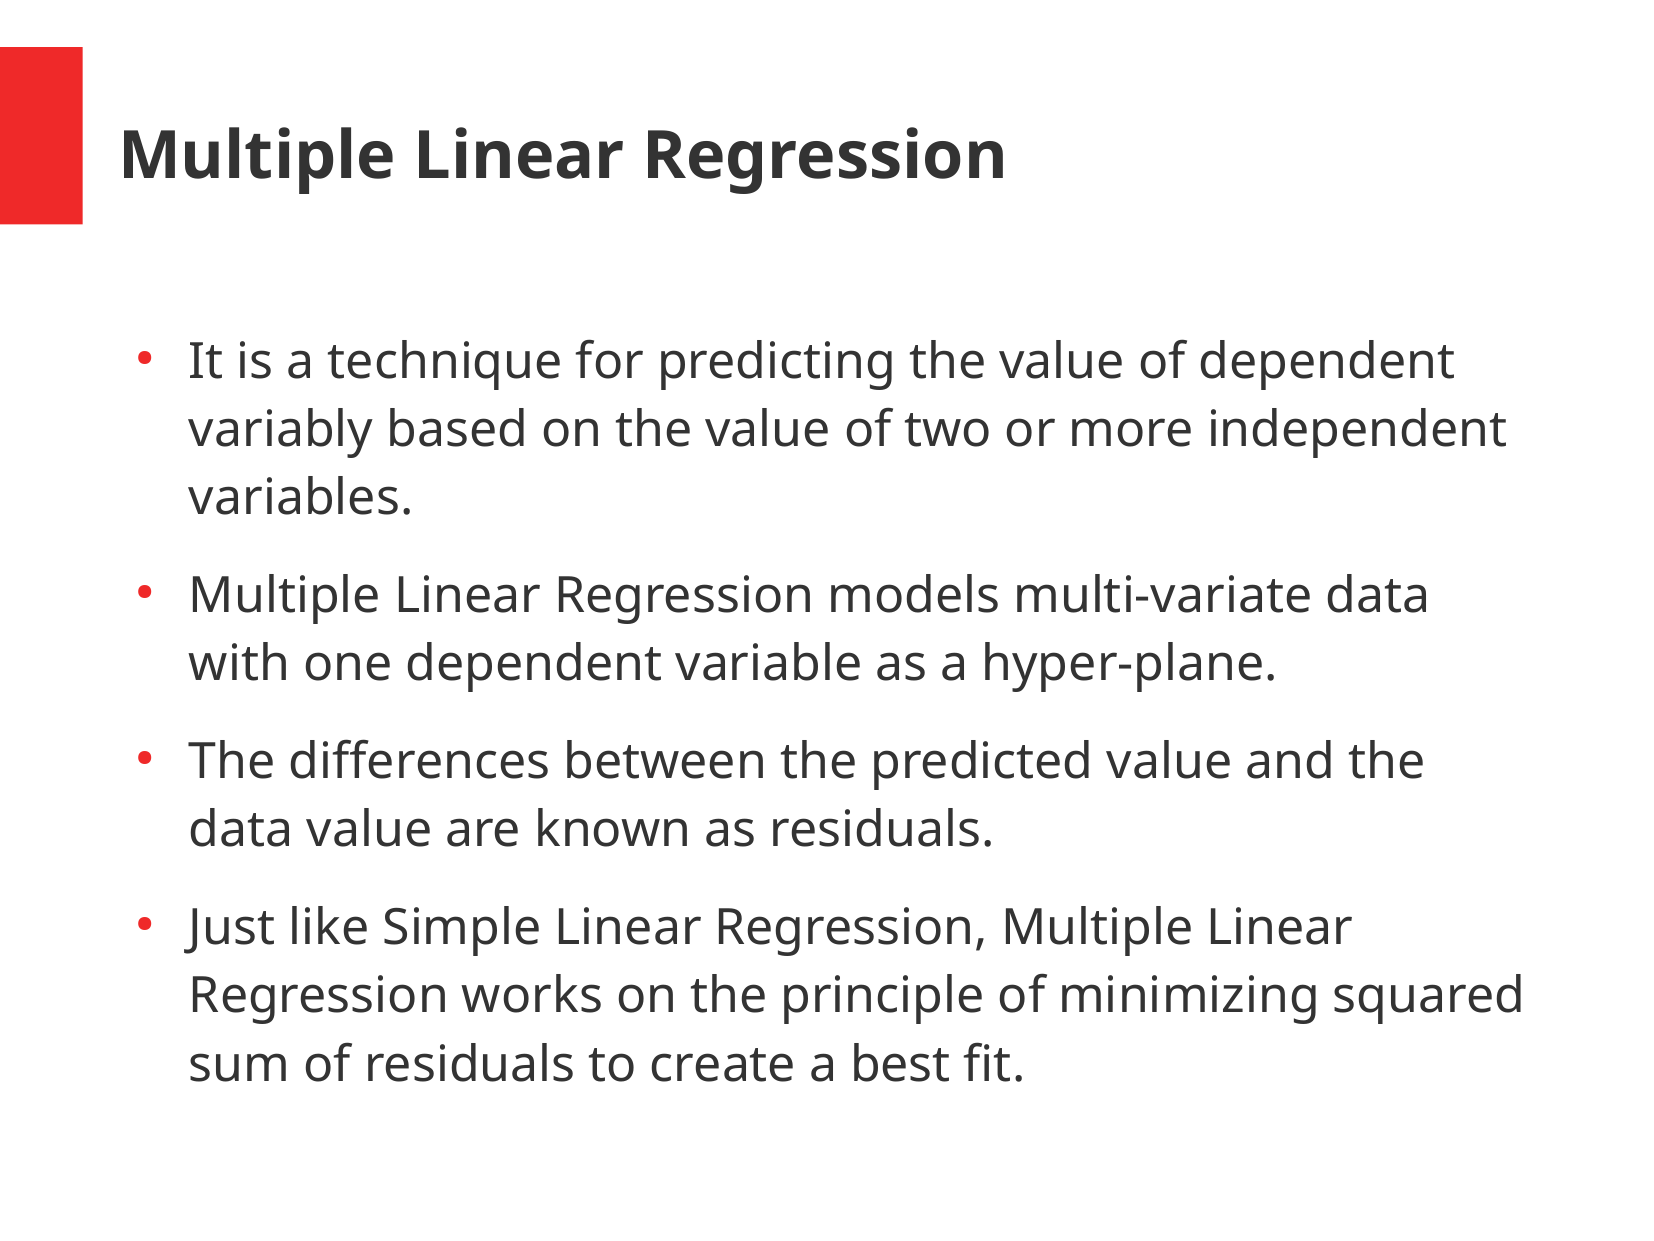

# Multiple Linear Regression
It is a technique for predicting the value of dependent variably based on the value of two or more independent variables.
Multiple Linear Regression models multi-variate data with one dependent variable as a hyper-plane.
The differences between the predicted value and the data value are known as residuals.
Just like Simple Linear Regression, Multiple Linear Regression works on the principle of minimizing squared sum of residuals to create a best fit.